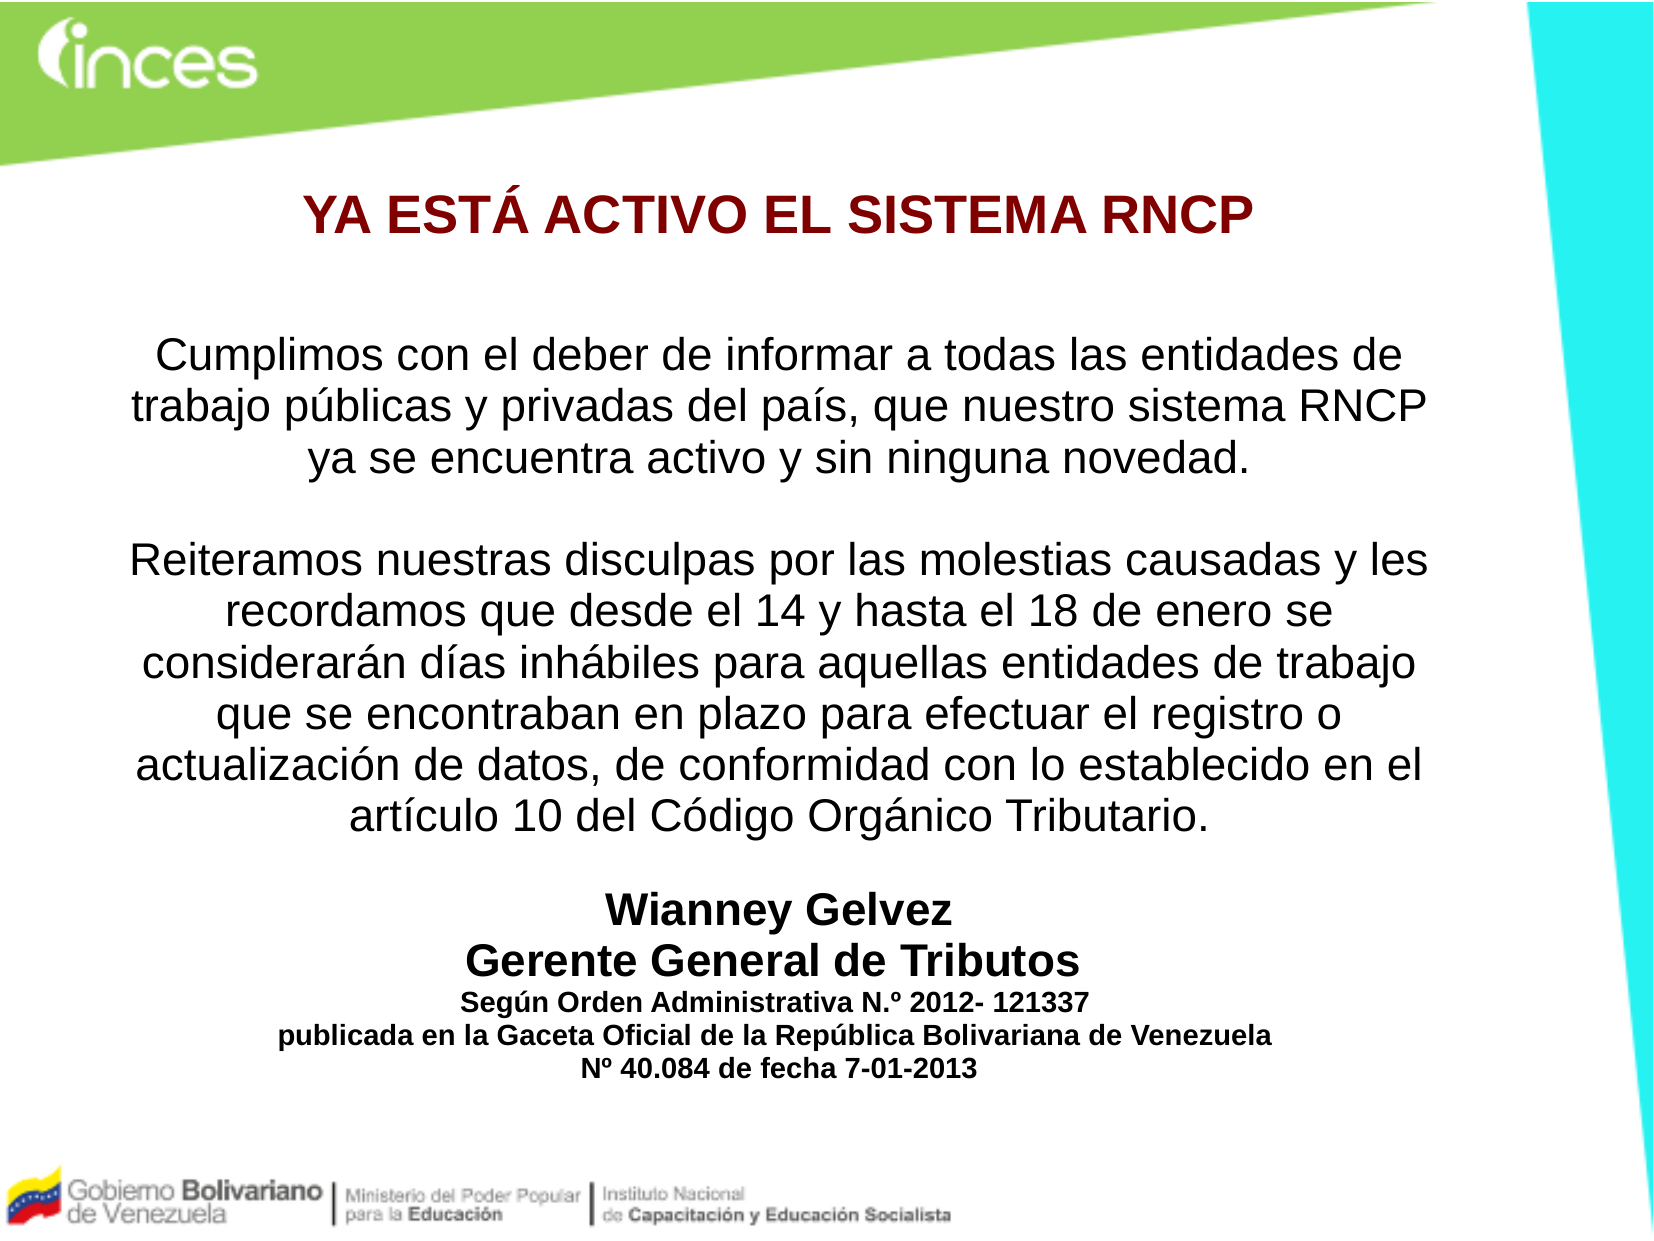

YA ESTÁ ACTIVO EL SISTEMA RNCP
Cumplimos con el deber de informar a todas las entidades de trabajo públicas y privadas del país, que nuestro sistema RNCP ya se encuentra activo y sin ninguna novedad.
Reiteramos nuestras disculpas por las molestias causadas y les recordamos que desde el 14 y hasta el 18 de enero se considerarán días inhábiles para aquellas entidades de trabajo que se encontraban en plazo para efectuar el registro o actualización de datos, de conformidad con lo establecido en el artículo 10 del Código Orgánico Tributario.
Wianney Gelvez
Gerente General de Tributos
Según Orden Administrativa N.º 2012- 121337
publicada en la Gaceta Oficial de la República Bolivariana de Venezuela
Nº 40.084 de fecha 7-01-2013